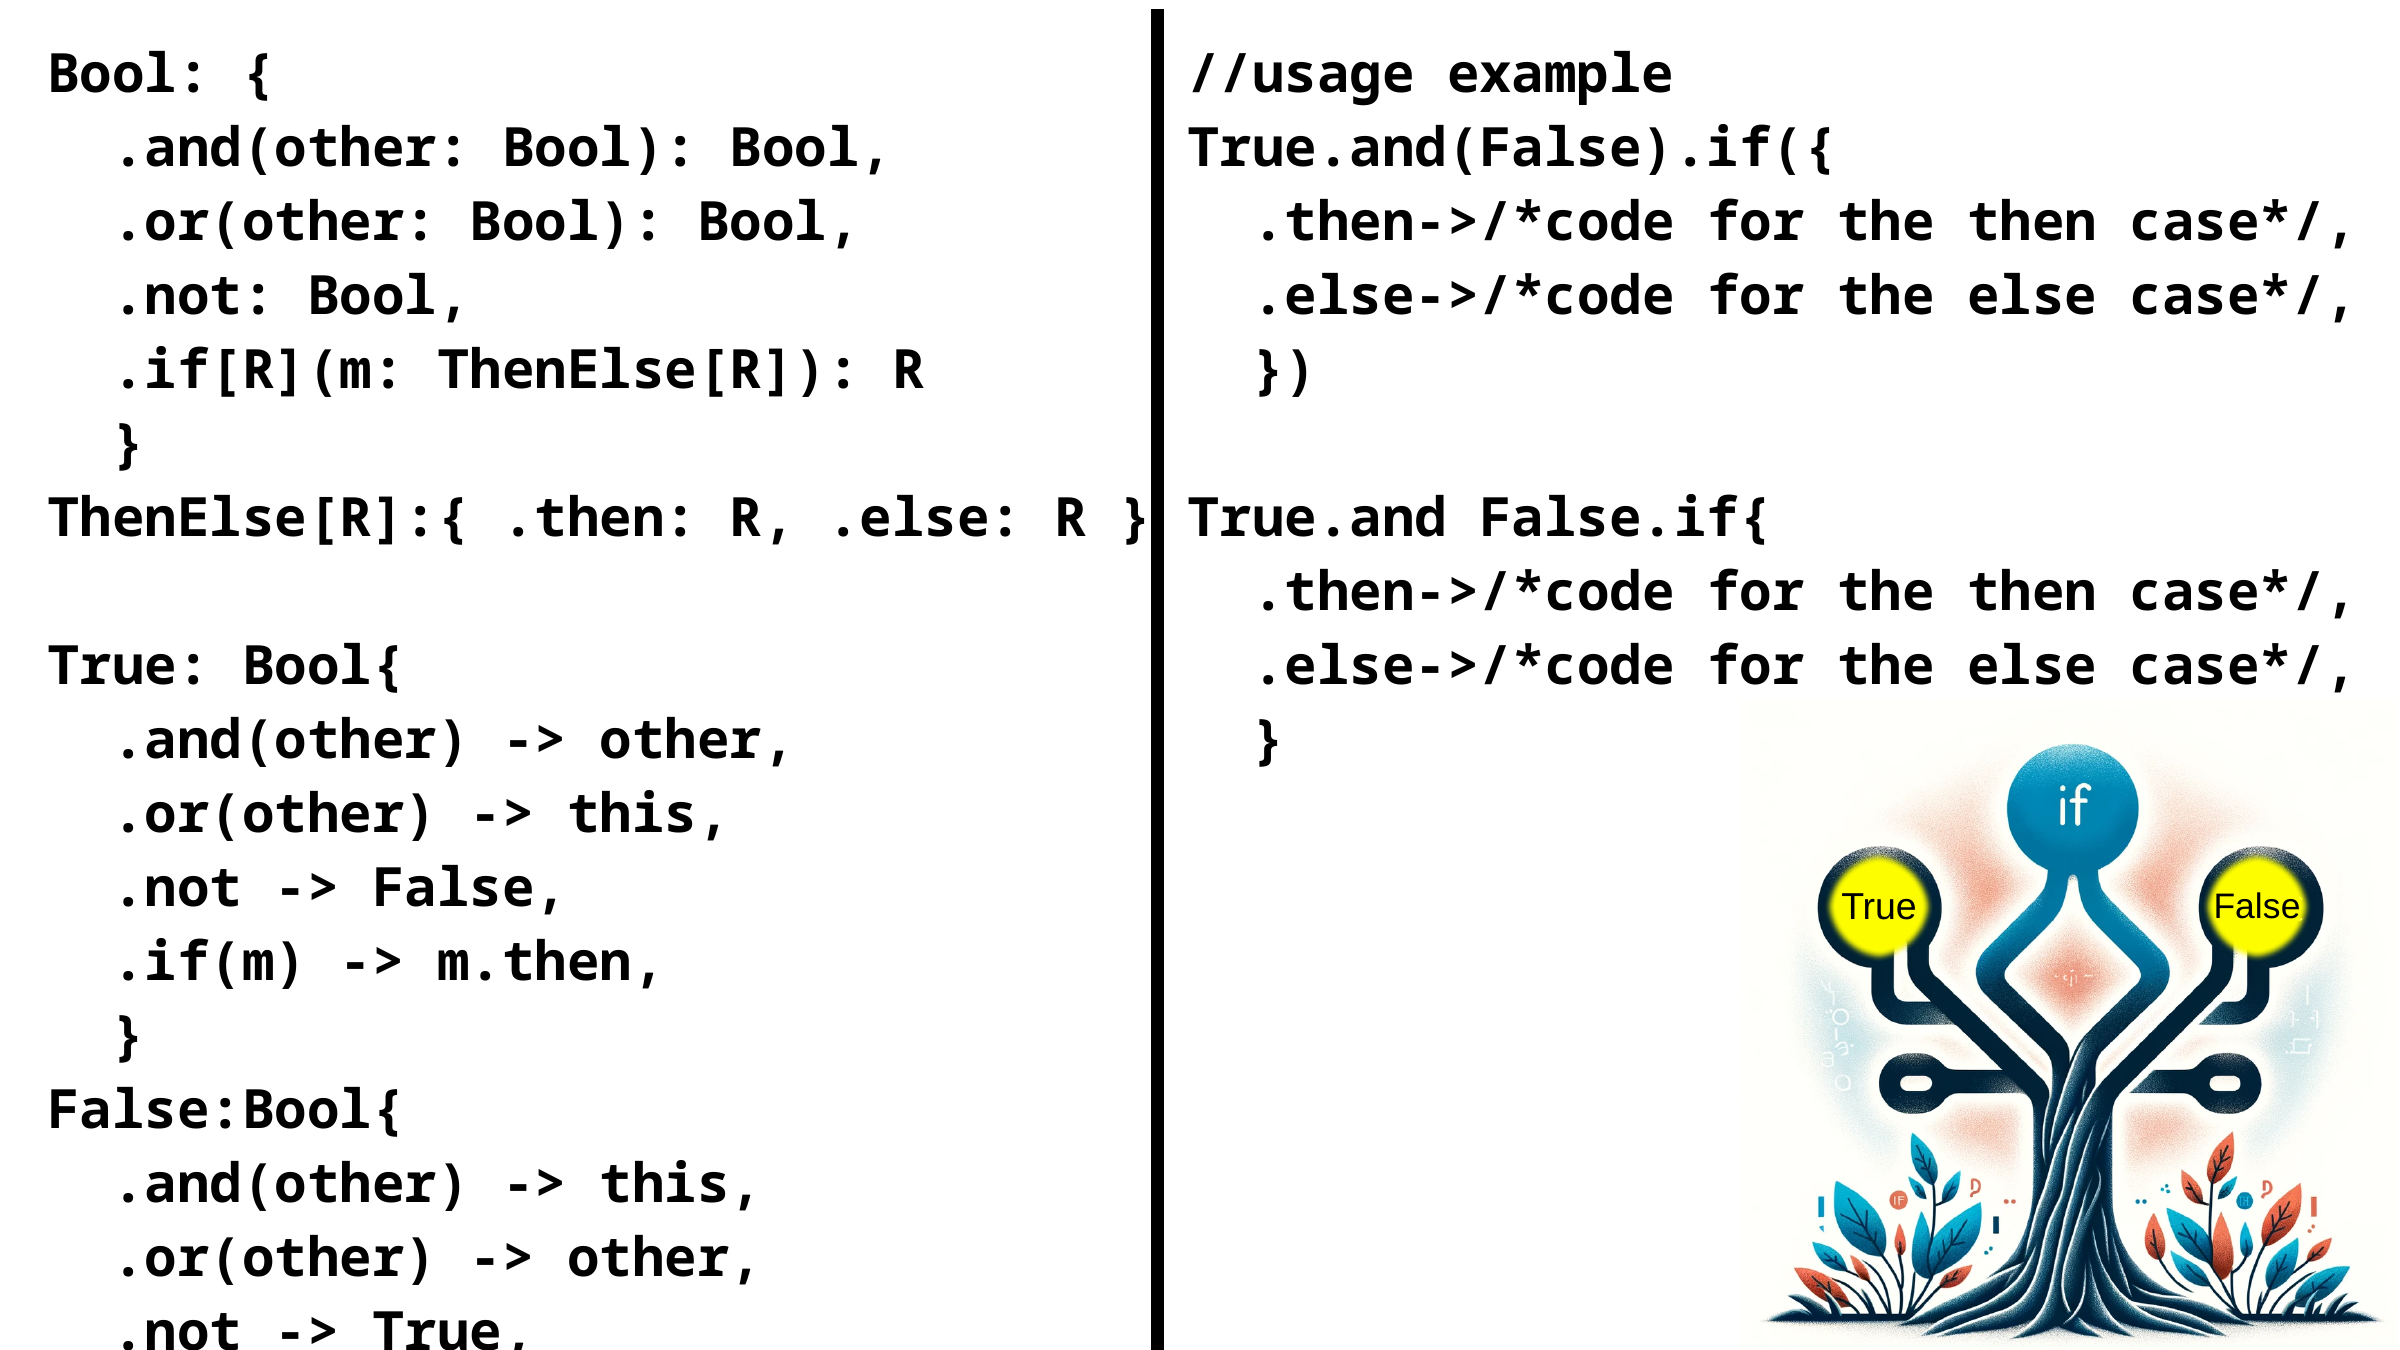

Bool: {
 .and(other: Bool): Bool,
 .or(other: Bool): Bool,
 .not: Bool,
 .if[R](m: ThenElse[R]): R
 }
ThenElse[R]:{ .then: R, .else: R }
True: Bool{
 .and(other) -> other,
 .or(other) -> this,
 .not -> False,
 .if(m) -> m.then,
 }
False:Bool{
 .and(other) -> this,
 .or(other) -> other,
 .not -> True,
 .if(m) -> m.else,
 }
//usage example
True.and(False).if({
 .then->/*code for the then case*/,
 .else->/*code for the else case*/,
 })
True.and False.if{
 .then->/*code for the then case*/,
 .else->/*code for the else case*/,
 }
True
False